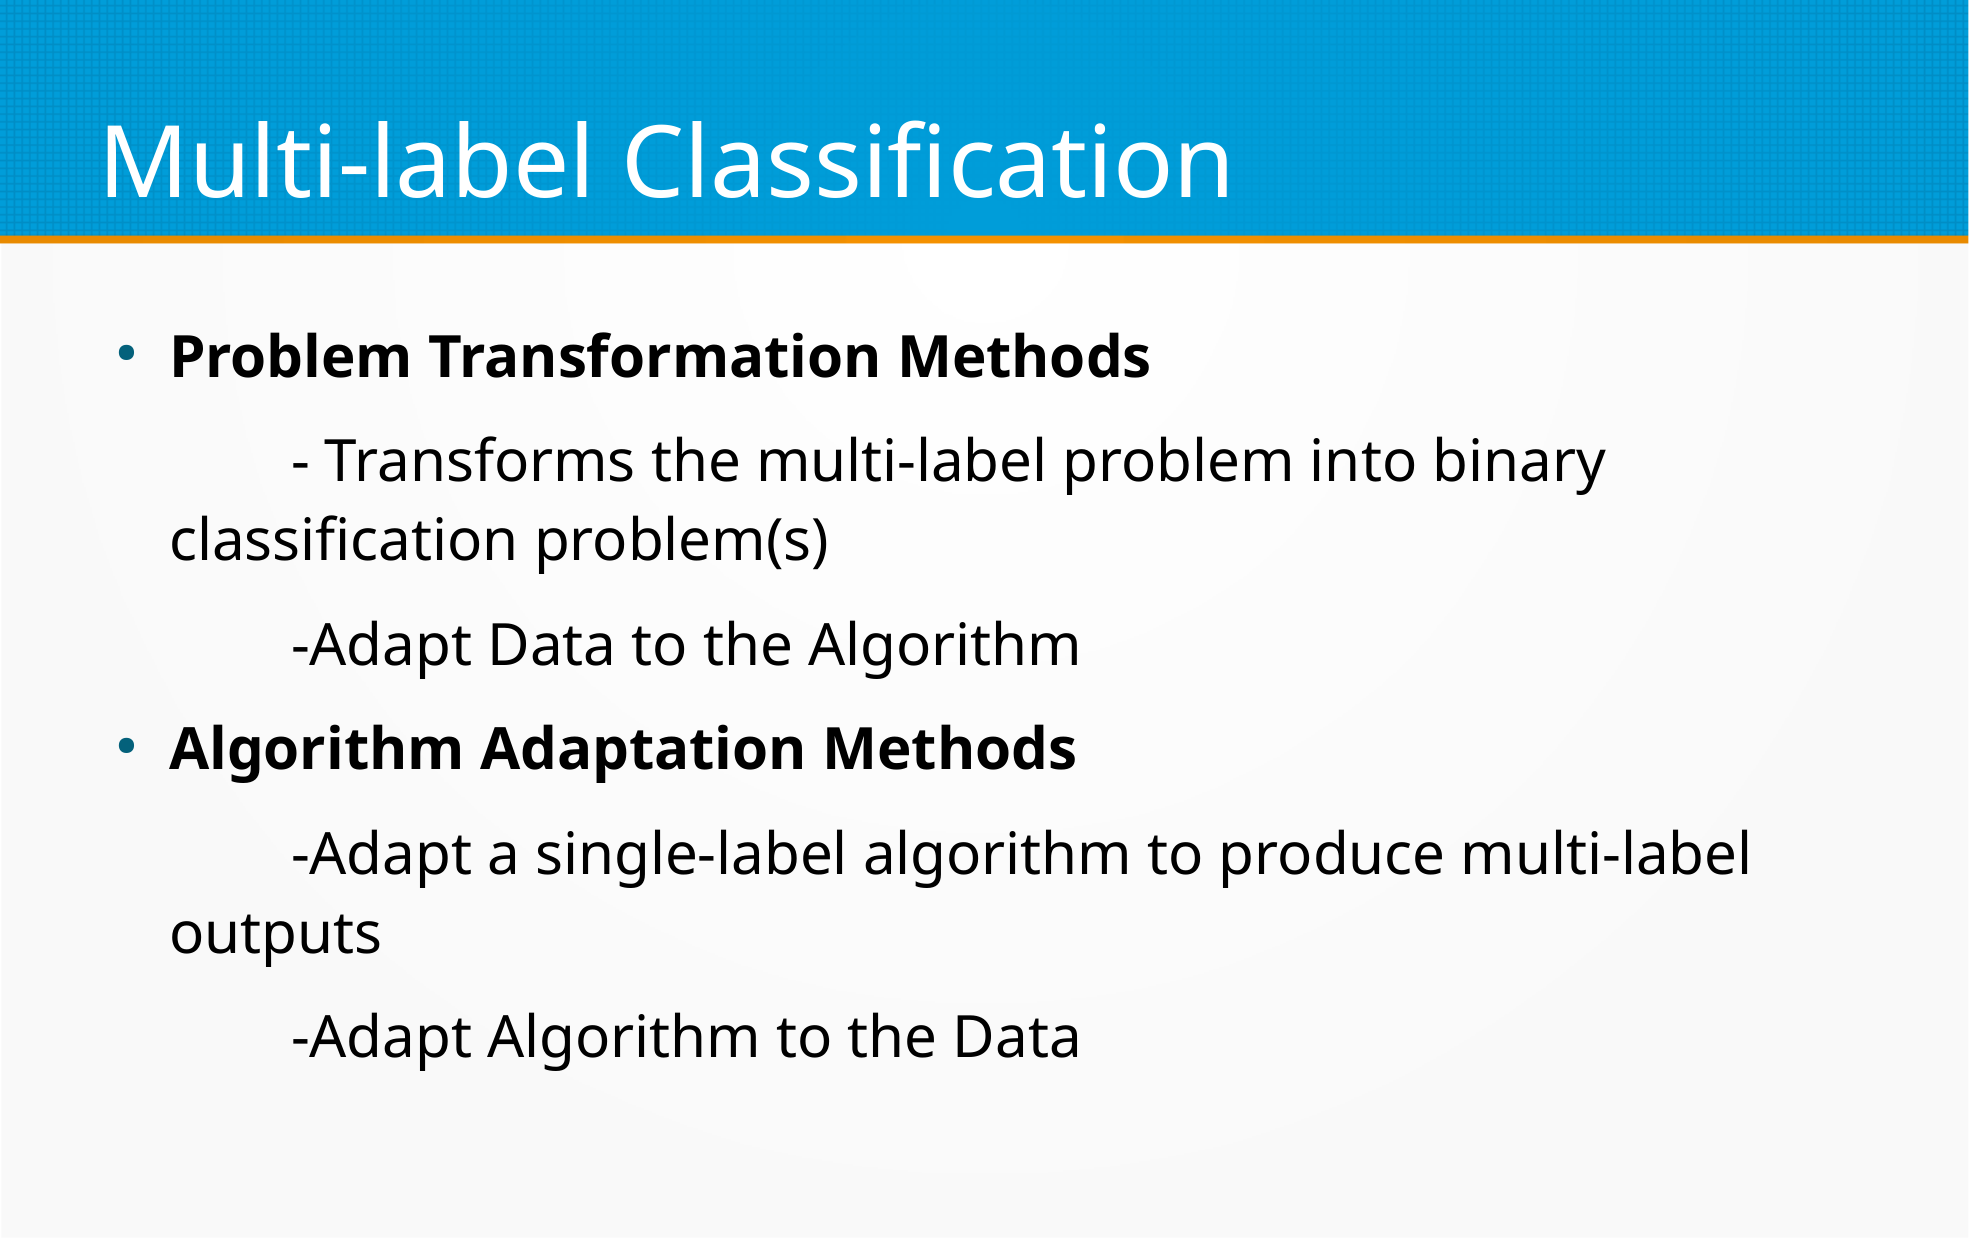

# Multi-label Classification
Problem Transformation Methods
 - Transforms the multi-label problem into binary classification problem(s)
 -Adapt Data to the Algorithm
Algorithm Adaptation Methods
 -Adapt a single-label algorithm to produce multi-label outputs
 -Adapt Algorithm to the Data